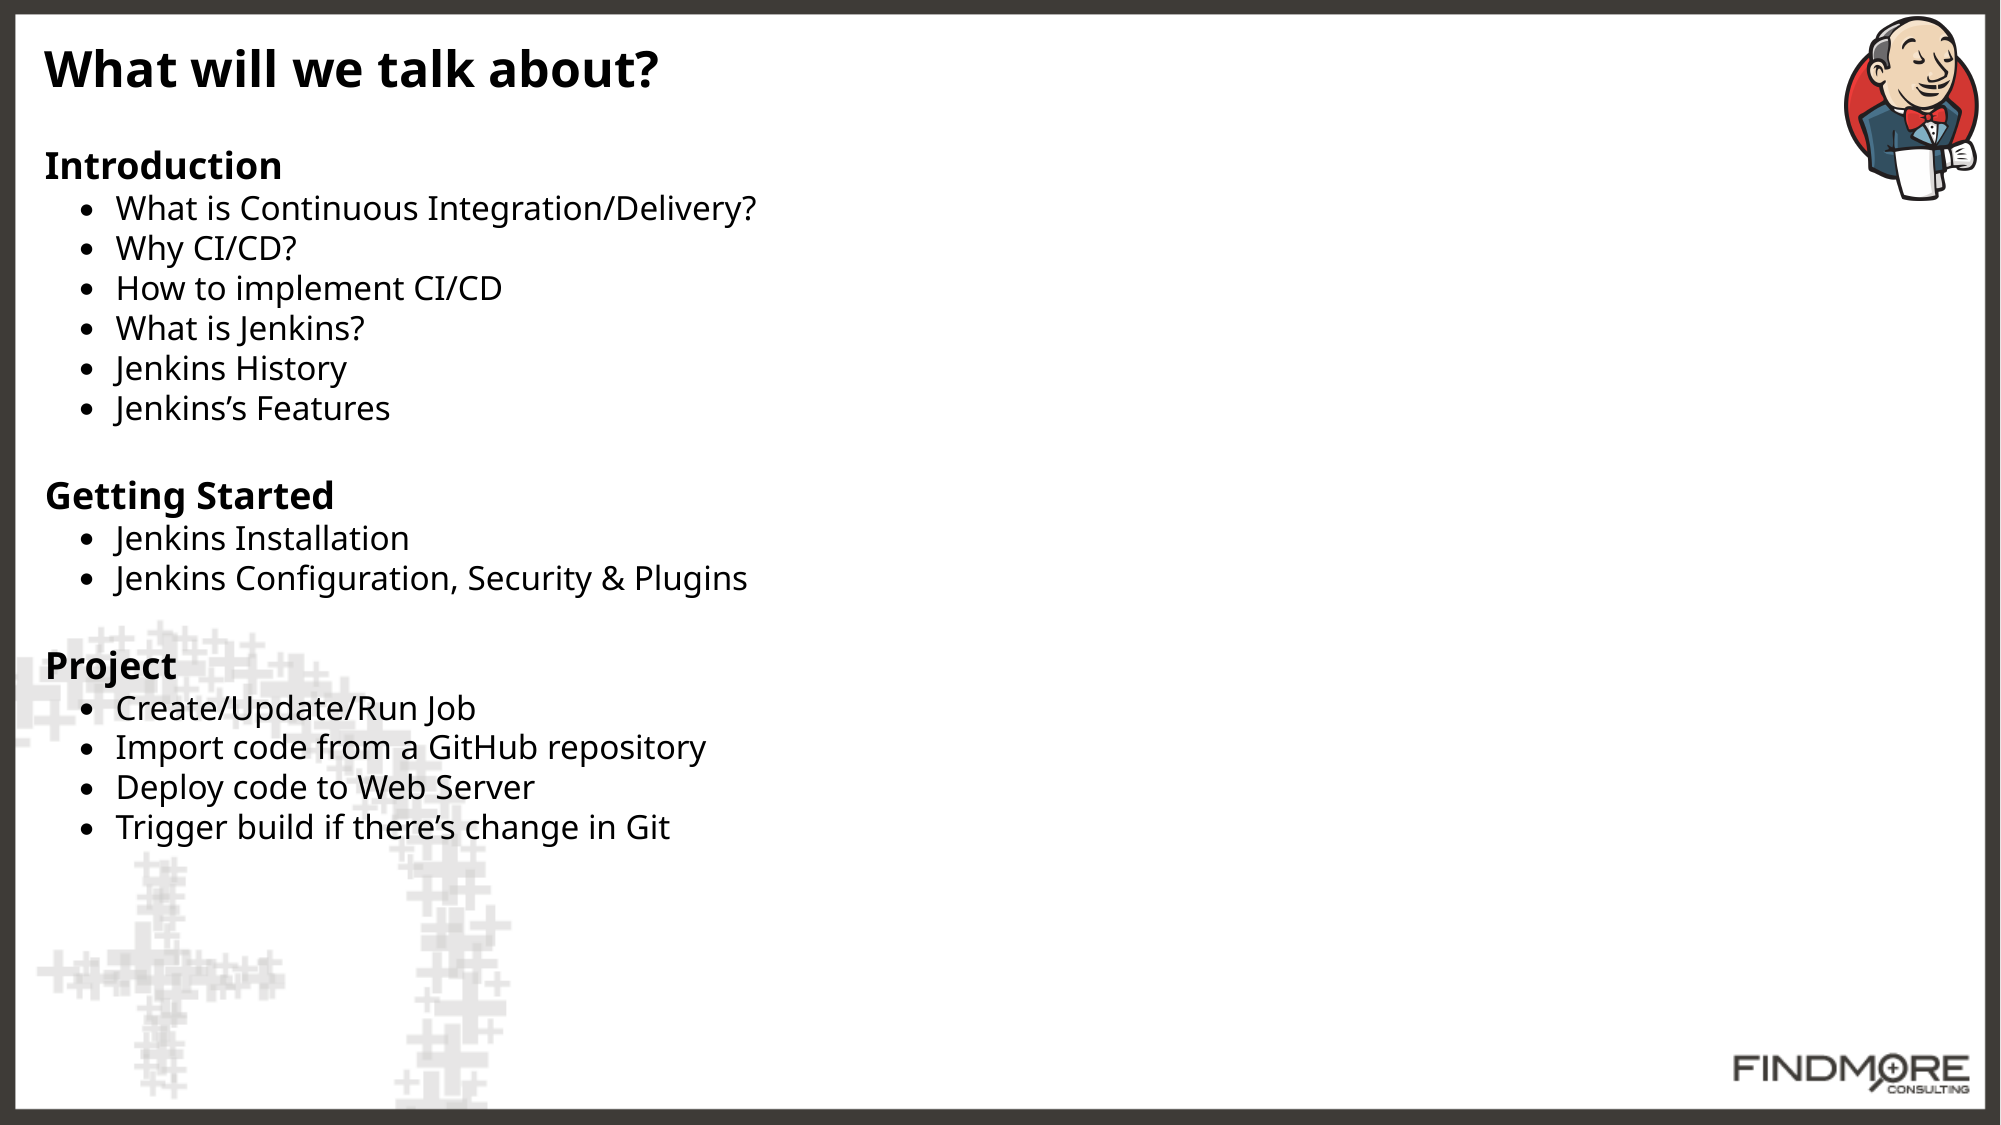

What will we talk about?
Introduction
What is Continuous Integration/Delivery?
Why CI/CD?
How to implement CI/CD
What is Jenkins?
Jenkins History
Jenkins’s Features
Getting Started
Jenkins Installation
Jenkins Configuration, Security & Plugins
Project
Create/Update/Run Job
Import code from a GitHub repository
Deploy code to Web Server
Trigger build if there’s change in Git